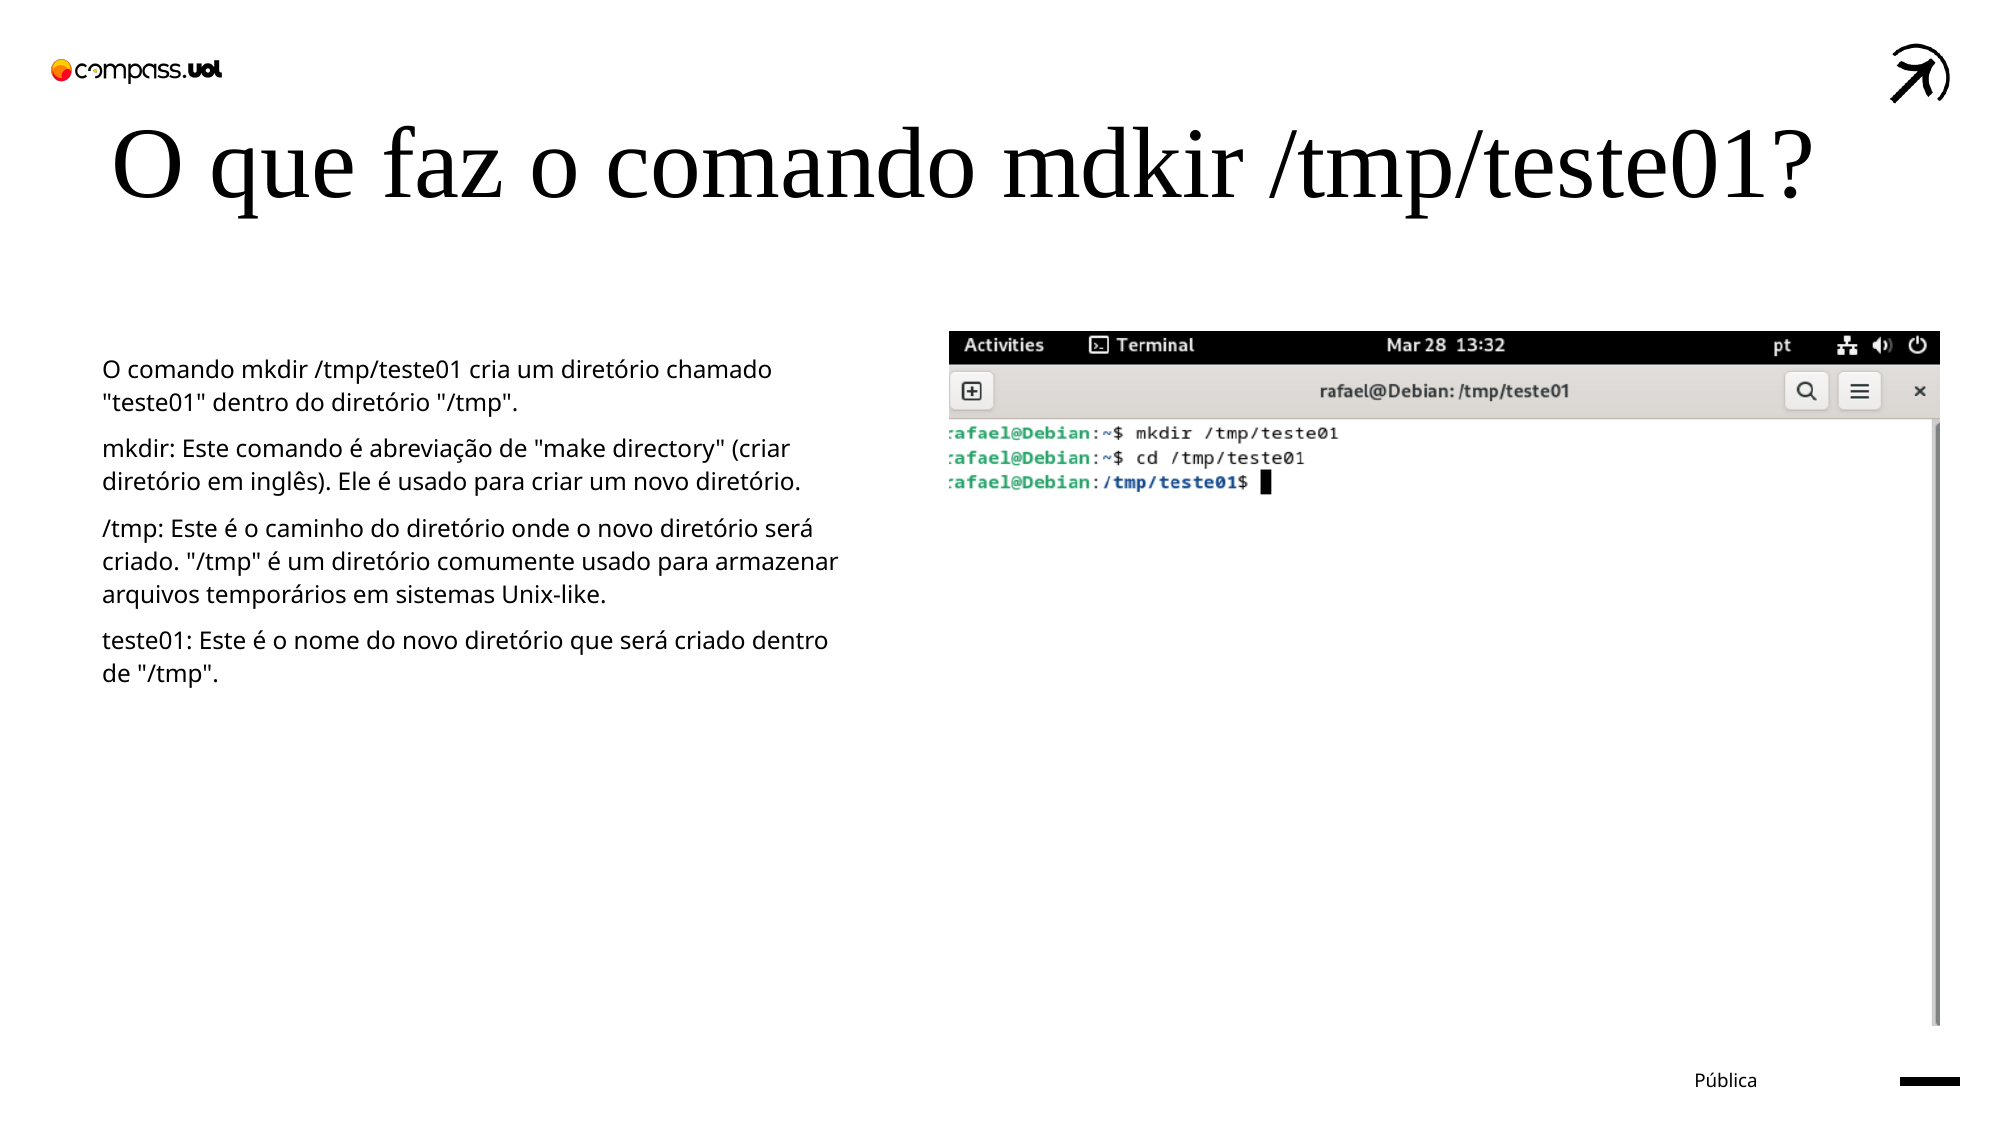

O que faz o comando mdkir /tmp/teste01?
# O comando mkdir /tmp/teste01 cria um diretório chamado "teste01" dentro do diretório "/tmp".
mkdir: Este comando é abreviação de "make directory" (criar diretório em inglês). Ele é usado para criar um novo diretório.
/tmp: Este é o caminho do diretório onde o novo diretório será criado. "/tmp" é um diretório comumente usado para armazenar arquivos temporários em sistemas Unix-like.
teste01: Este é o nome do novo diretório que será criado dentro de "/tmp".
Pública